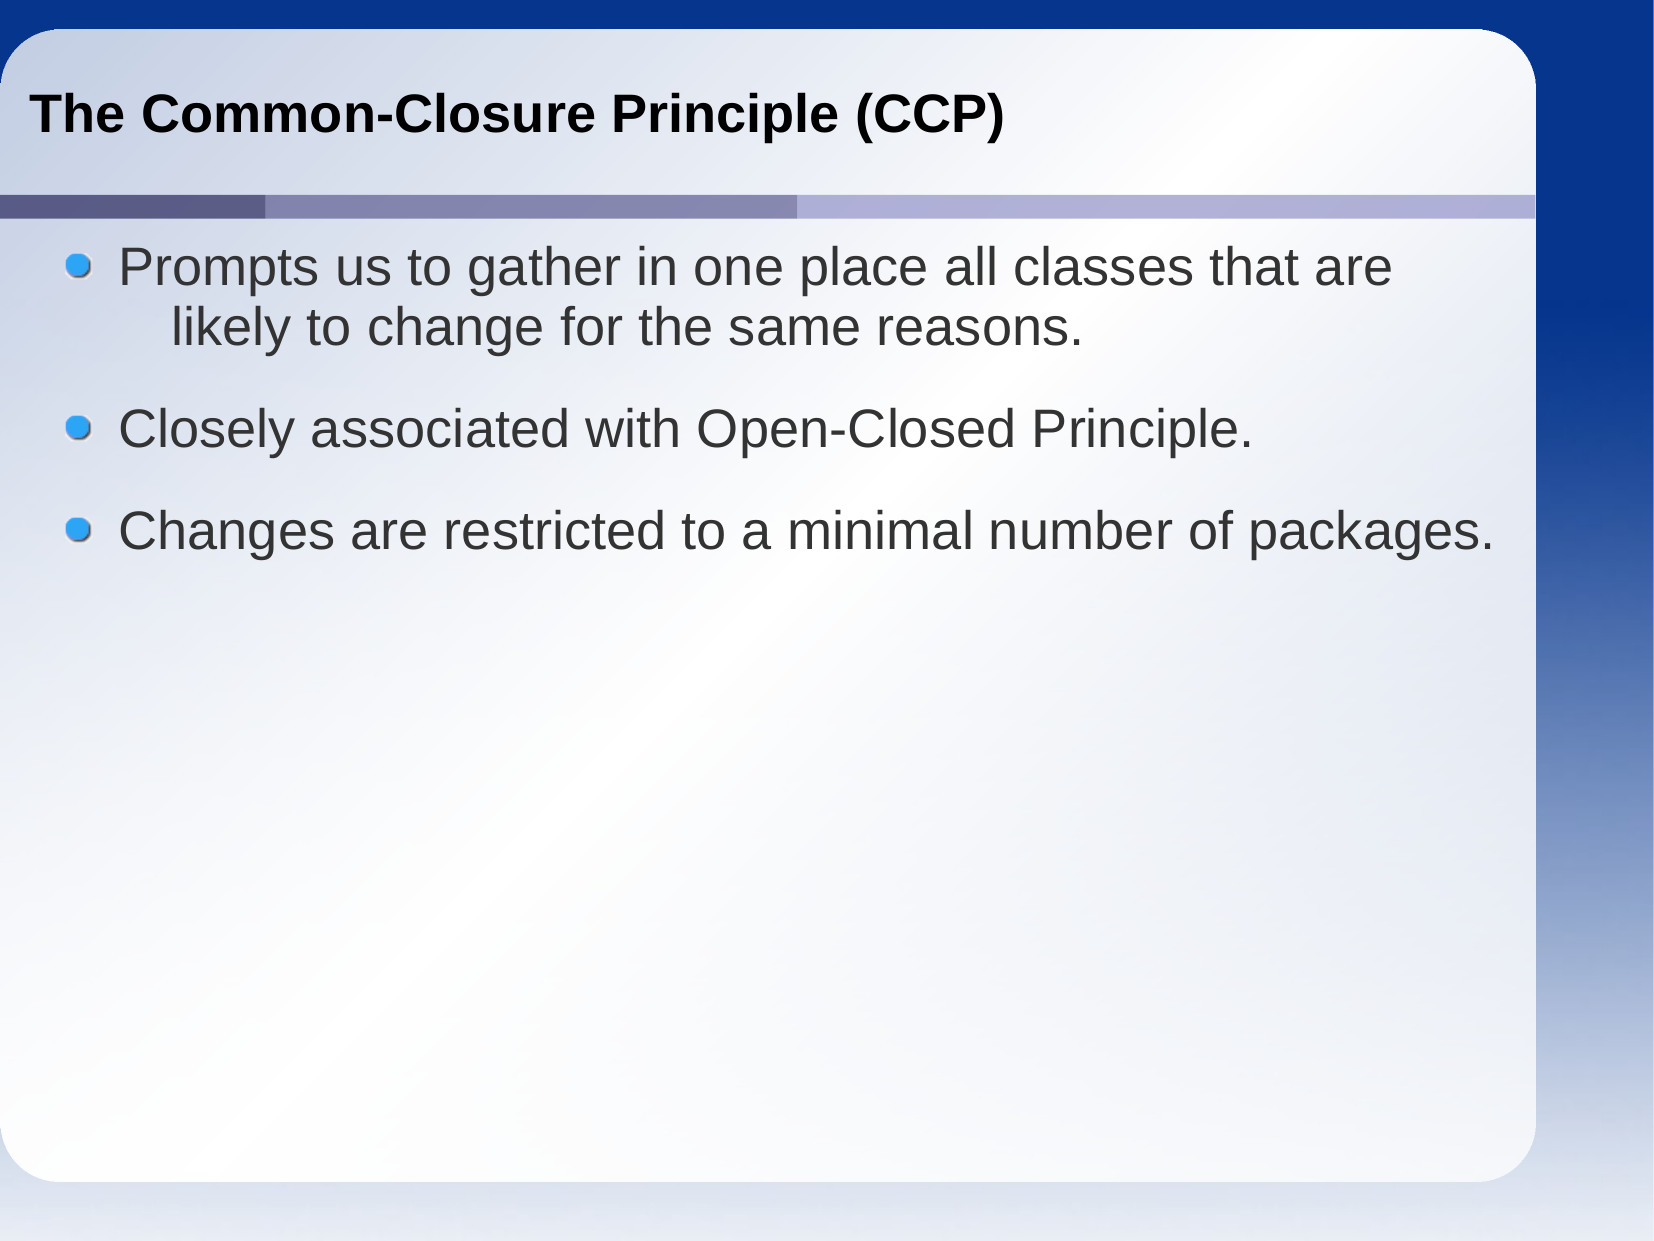

# The Common-Closure Principle (CCP)
Prompts us to gather in one place all classes that are likely to change for the same reasons.
Closely associated with Open-Closed Principle.
Changes are restricted to a minimal number of packages.